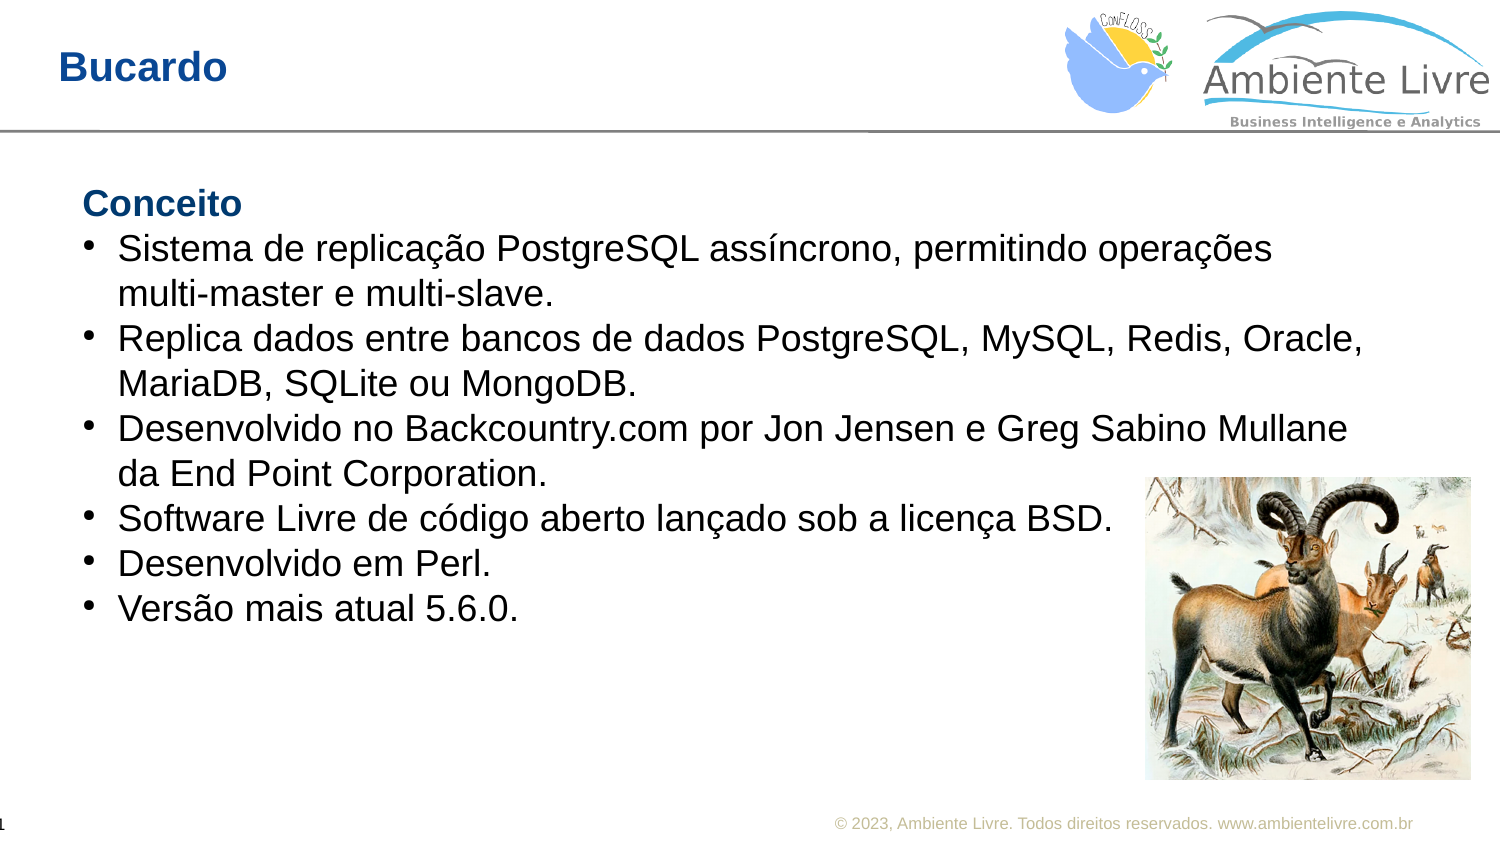

# Bucardo
Conceito
Sistema de replicação PostgreSQL assíncrono, permitindo operações multi-master e multi-slave.
Replica dados entre bancos de dados PostgreSQL, MySQL, Redis, Oracle, MariaDB, SQLite ou MongoDB.
Desenvolvido no Backcountry.com por Jon Jensen e Greg Sabino Mullane da End Point Corporation.
Software Livre de código aberto lançado sob a licença BSD.
Desenvolvido em Perl.
Versão mais atual 5.6.0.